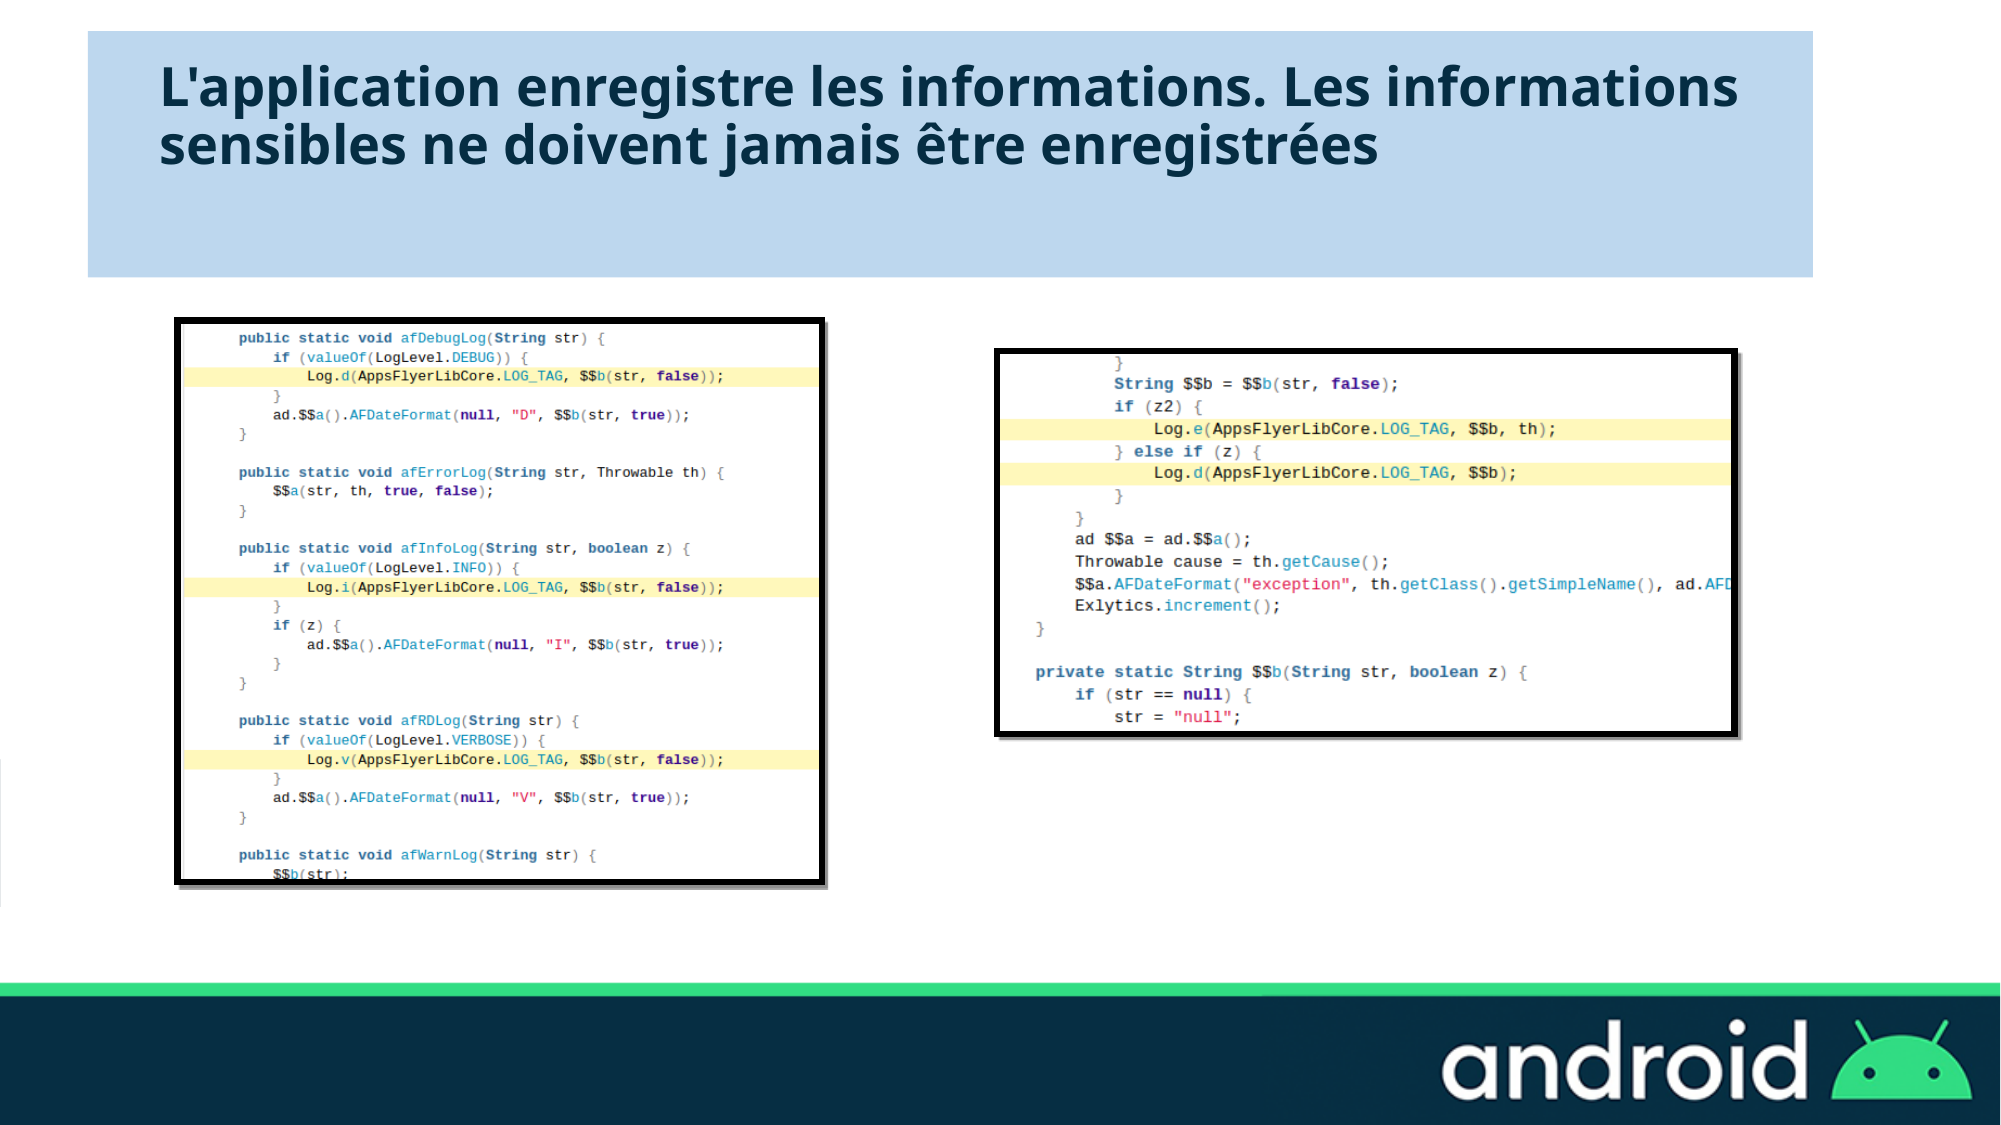

# L'application enregistre les informations. Les informations sensibles ne doivent jamais être enregistrées